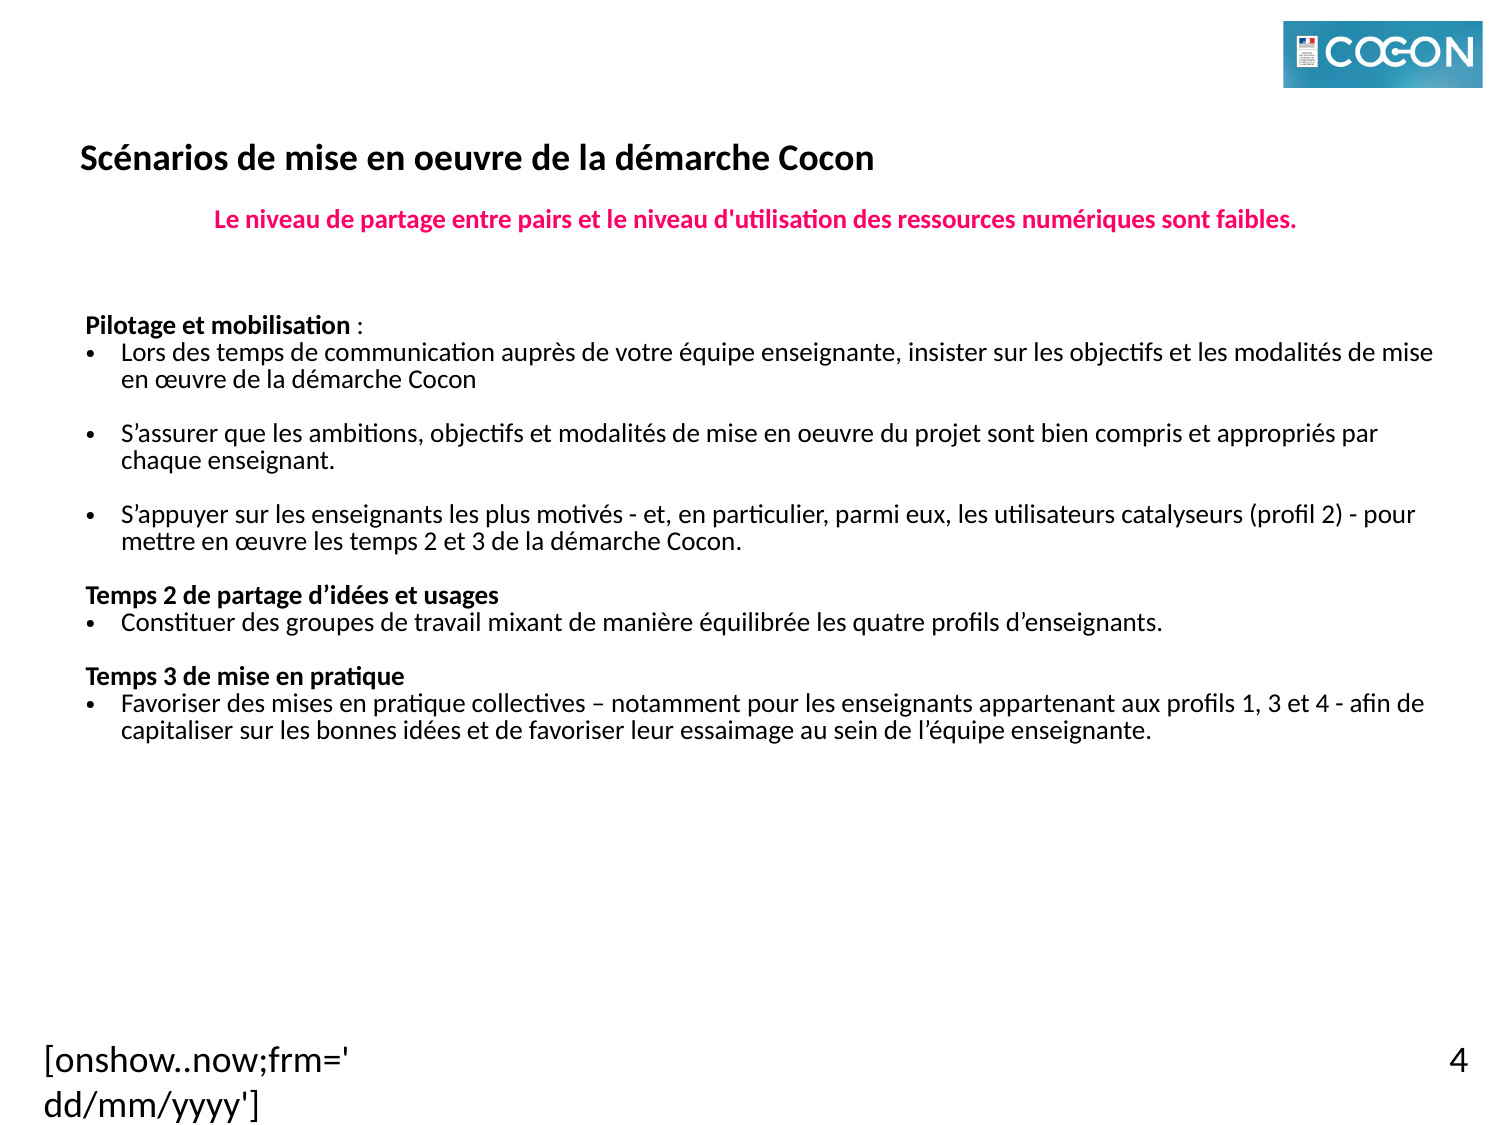

# Scénarios de mise en oeuvre de la démarche Cocon
Le niveau de partage entre pairs et le niveau d'utilisation des ressources numériques sont faibles.
Pilotage et mobilisation :
Lors des temps de communication auprès de votre équipe enseignante, insister sur les objectifs et les modalités de mise en œuvre de la démarche Cocon
S’assurer que les ambitions, objectifs et modalités de mise en oeuvre du projet sont bien compris et appropriés par chaque enseignant.
S’appuyer sur les enseignants les plus motivés - et, en particulier, parmi eux, les utilisateurs catalyseurs (profil 2) - pour mettre en œuvre les temps 2 et 3 de la démarche Cocon.
Temps 2 de partage d’idées et usages
Constituer des groupes de travail mixant de manière équilibrée les quatre profils d’enseignants.
Temps 3 de mise en pratique
Favoriser des mises en pratique collectives – notamment pour les enseignants appartenant aux profils 1, 3 et 4 - afin de capitaliser sur les bonnes idées et de favoriser leur essaimage au sein de l’équipe enseignante.
[onshow..now;frm='dd/mm/yyyy']